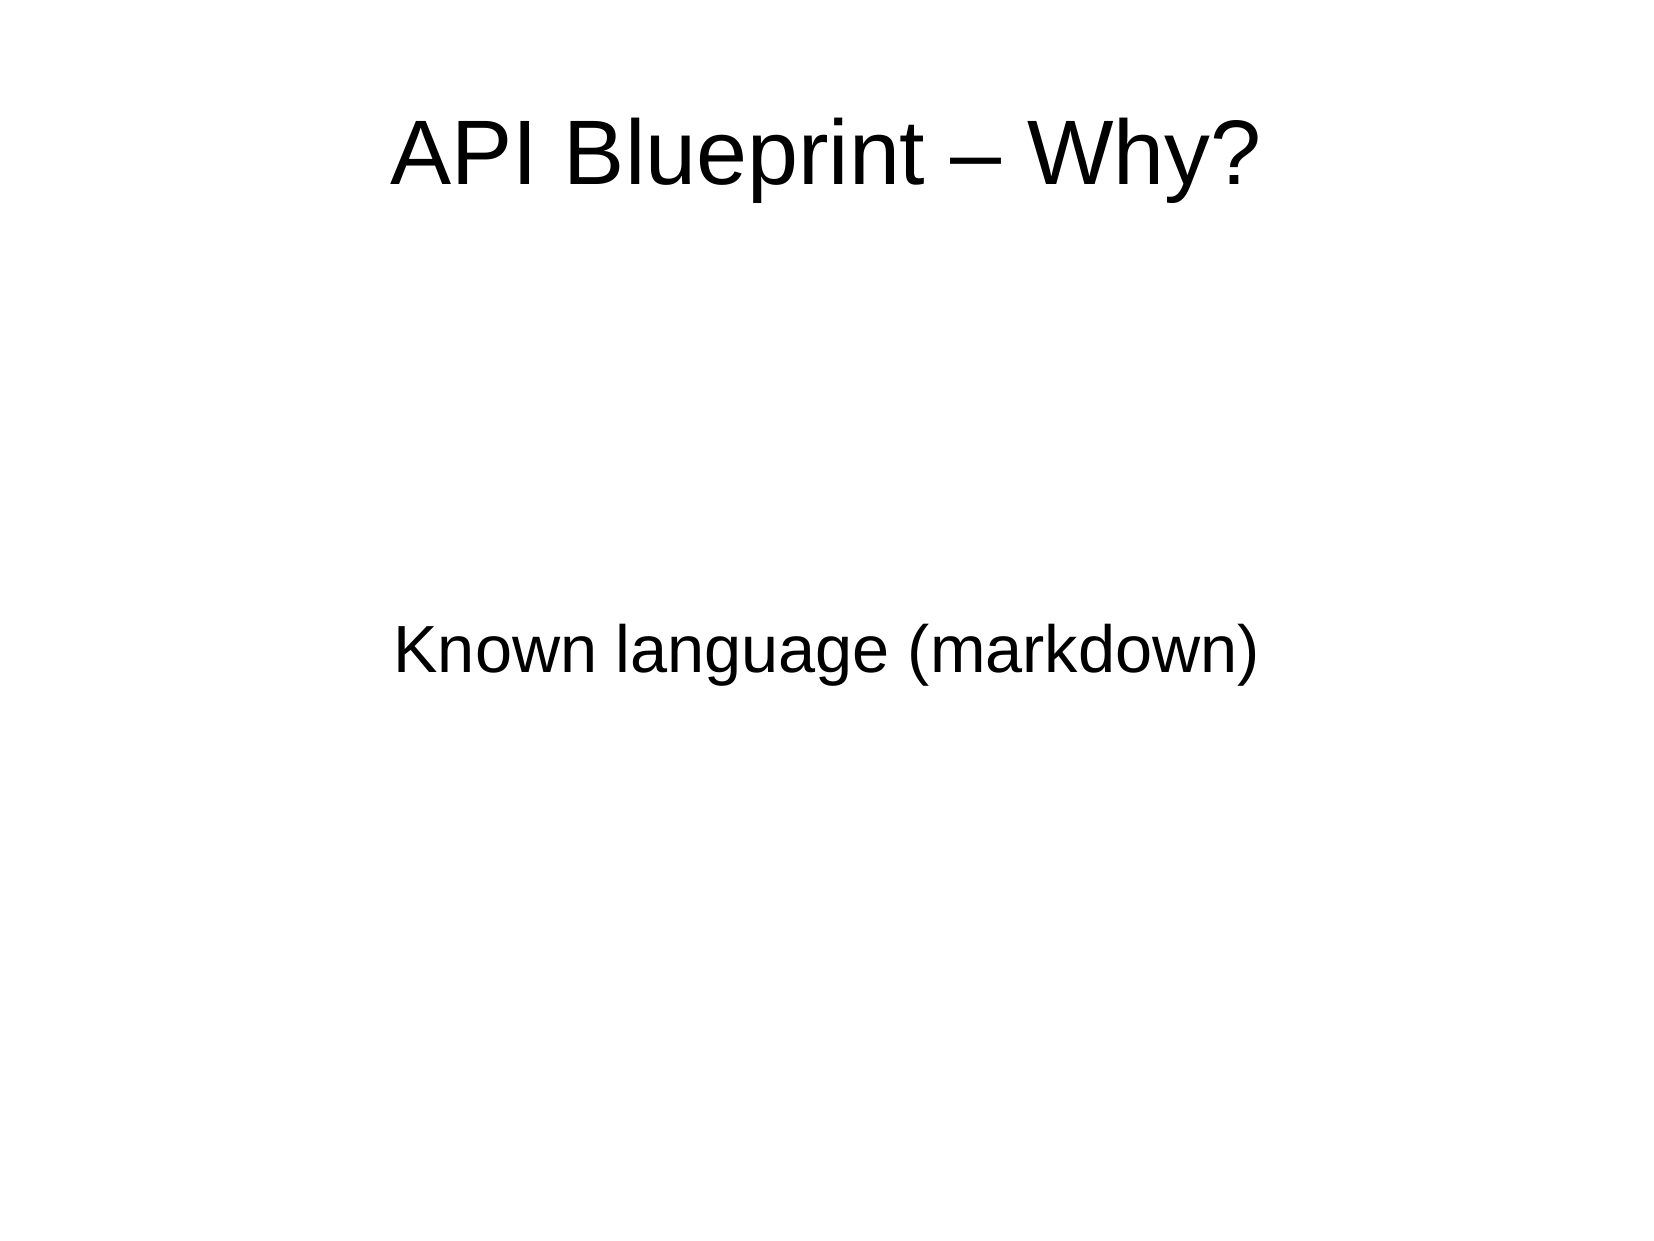

# API Blueprint – Why?
Known language (markdown)